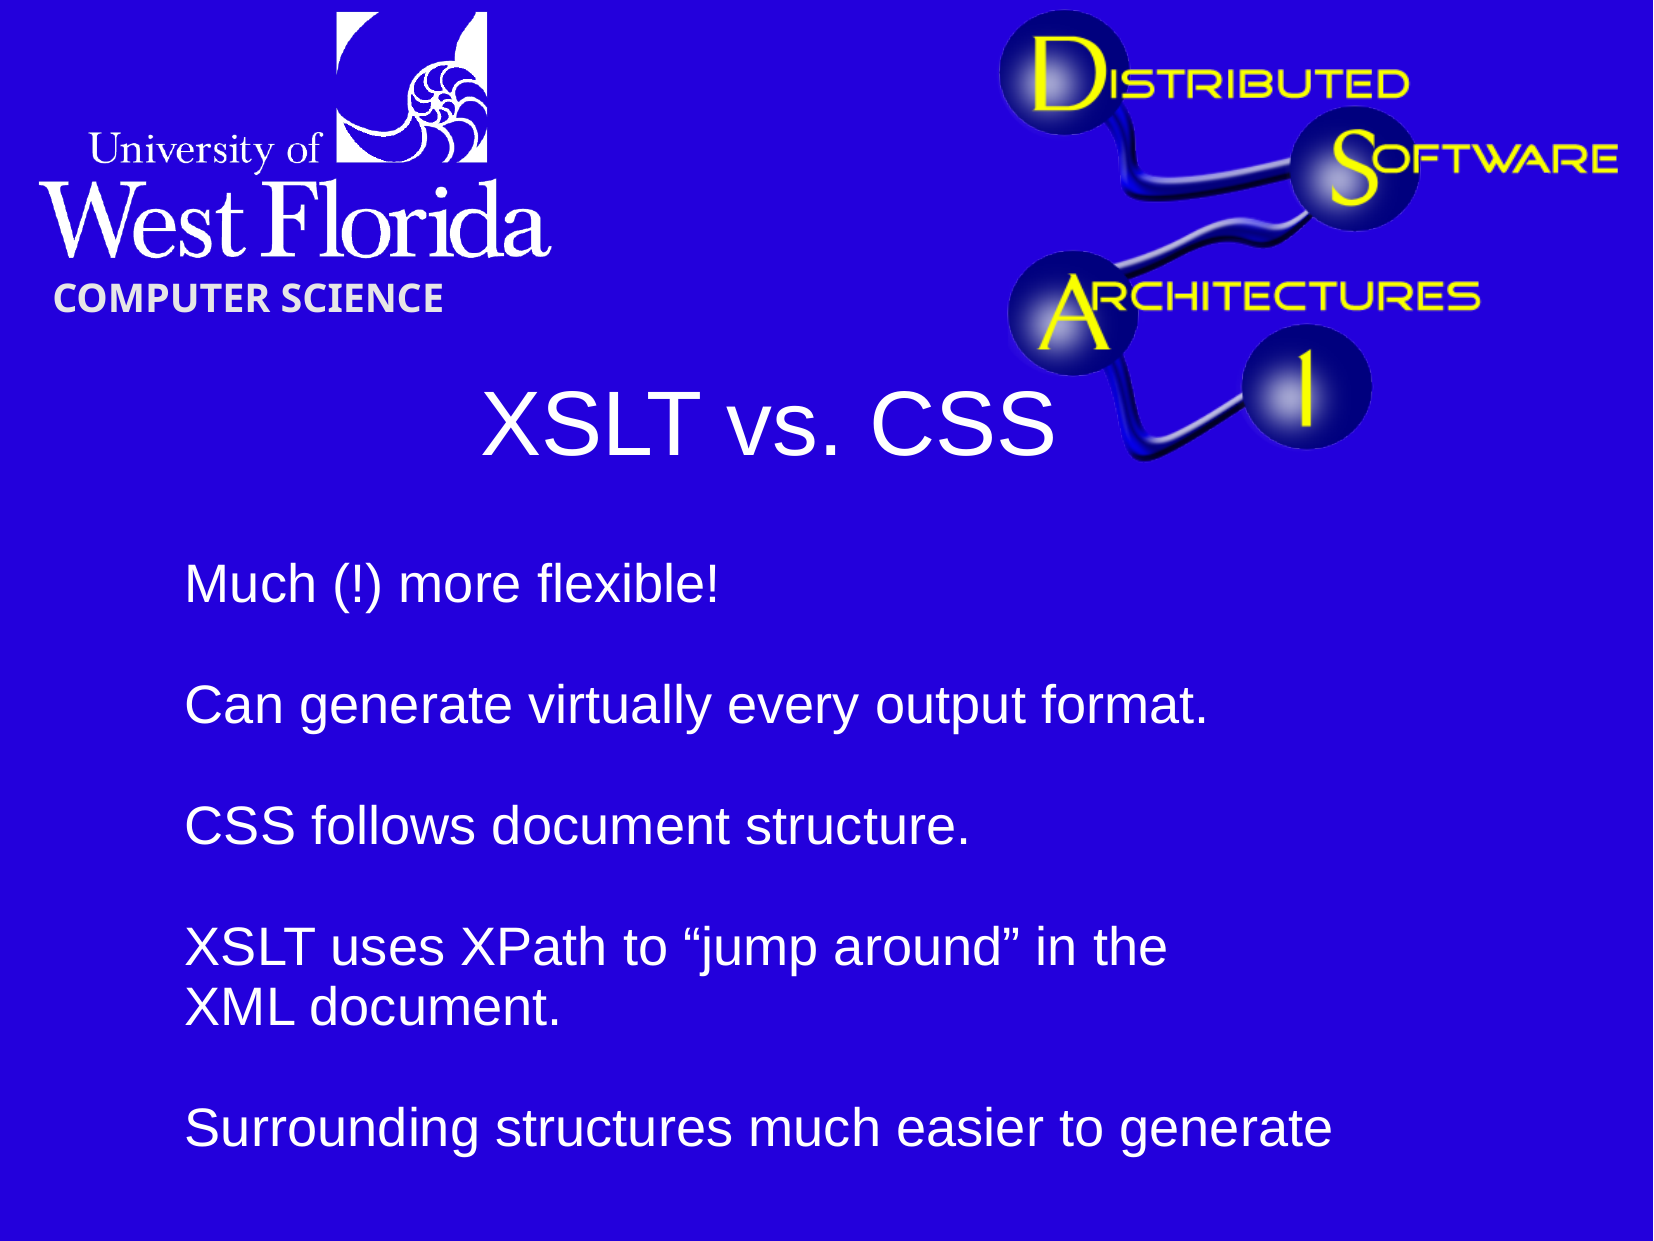

COMPUTER SCIENCE
# XSLT vs. CSS
Much (!) more flexible!
Can generate virtually every output format.
CSS follows document structure.
XSLT uses XPath to “jump around” in the
XML document.
Surrounding structures much easier to generate